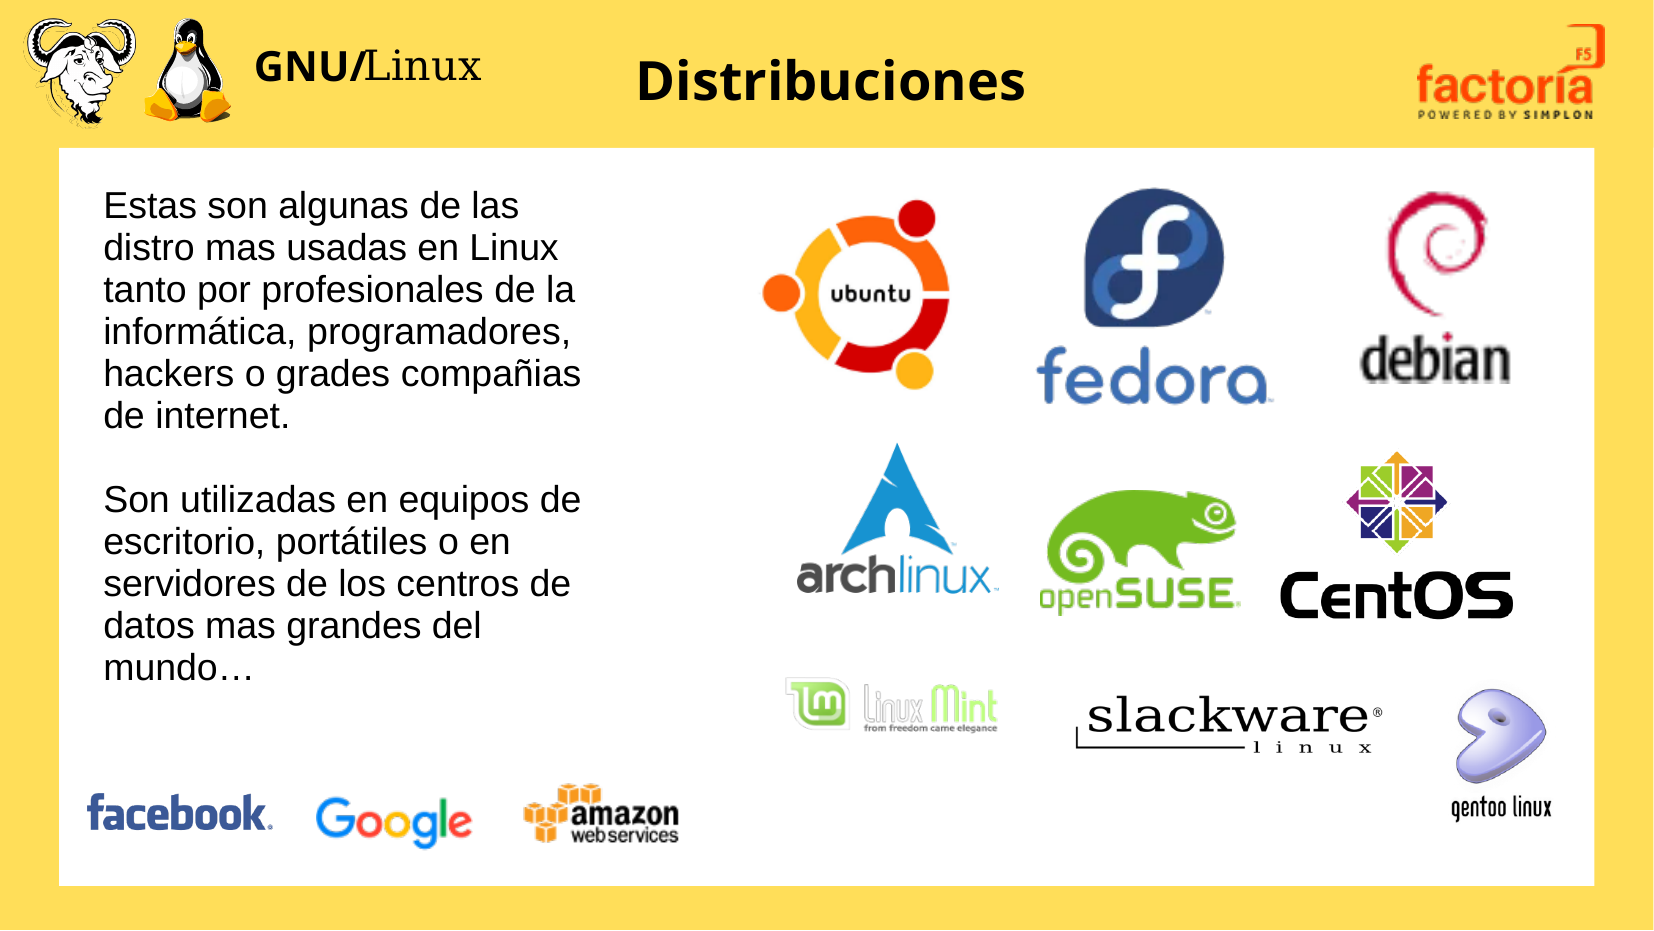

GNU/
Distribuciones
# Linux
Estas son algunas de las distro mas usadas en Linux tanto por profesionales de la informática, programadores, hackers o grades compañias de internet.
Son utilizadas en equipos de escritorio, portátiles o en servidores de los centros de datos mas grandes del mundo…